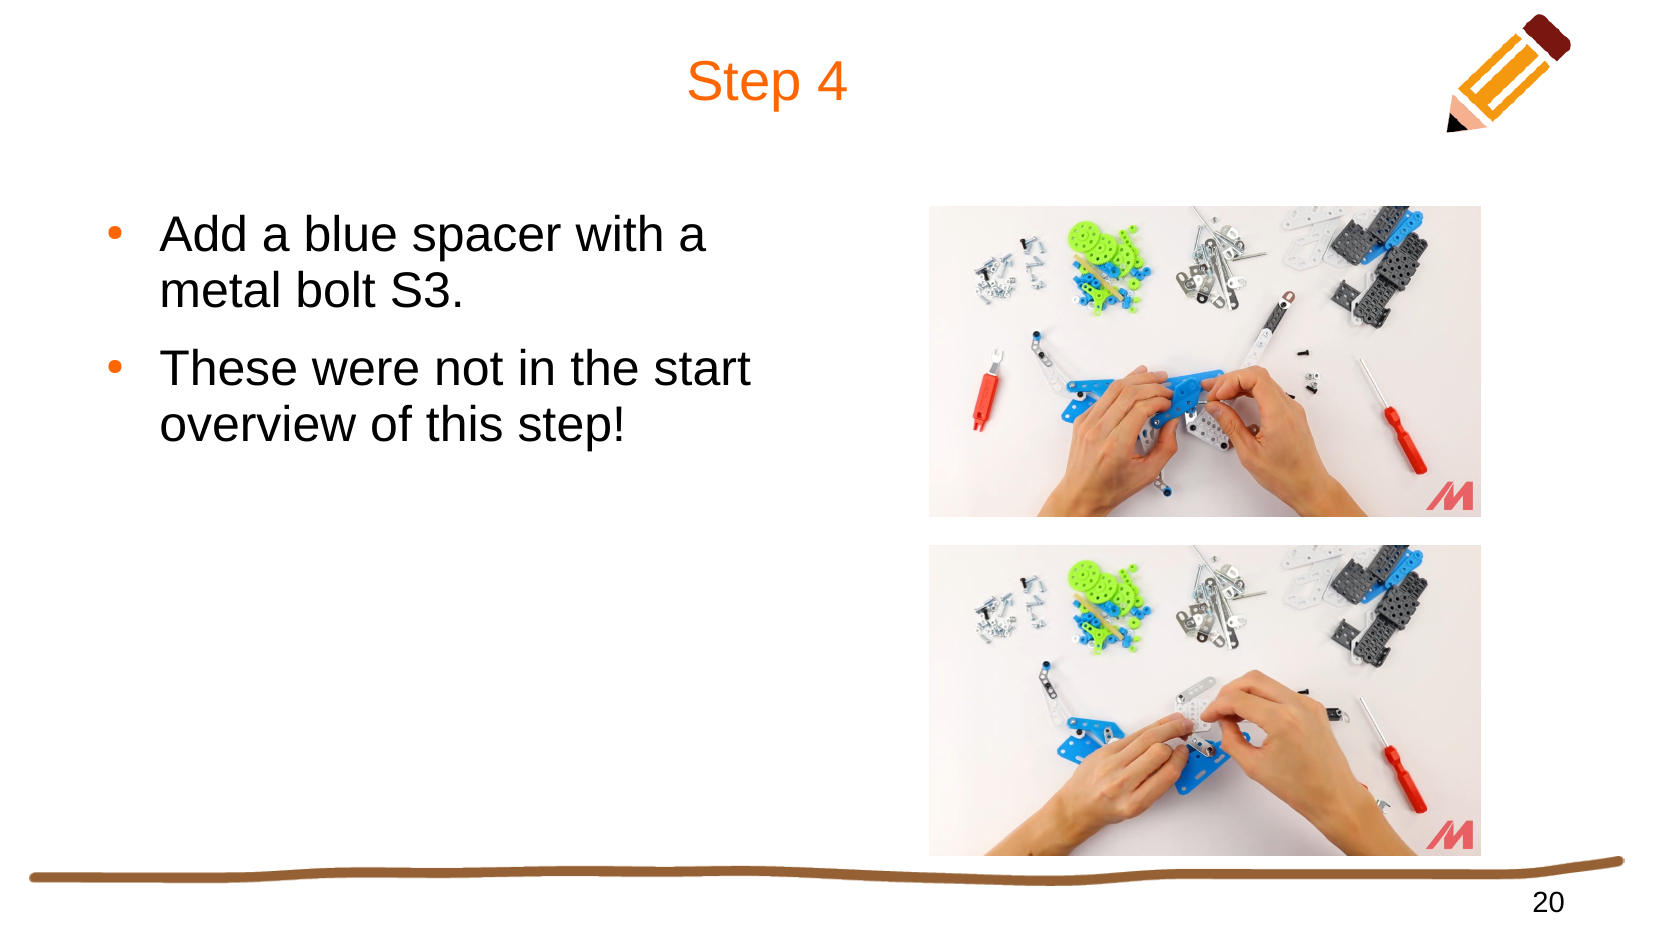

# Step 4
Add a blue spacer with a metal bolt S3.
These were not in the start overview of this step!
20